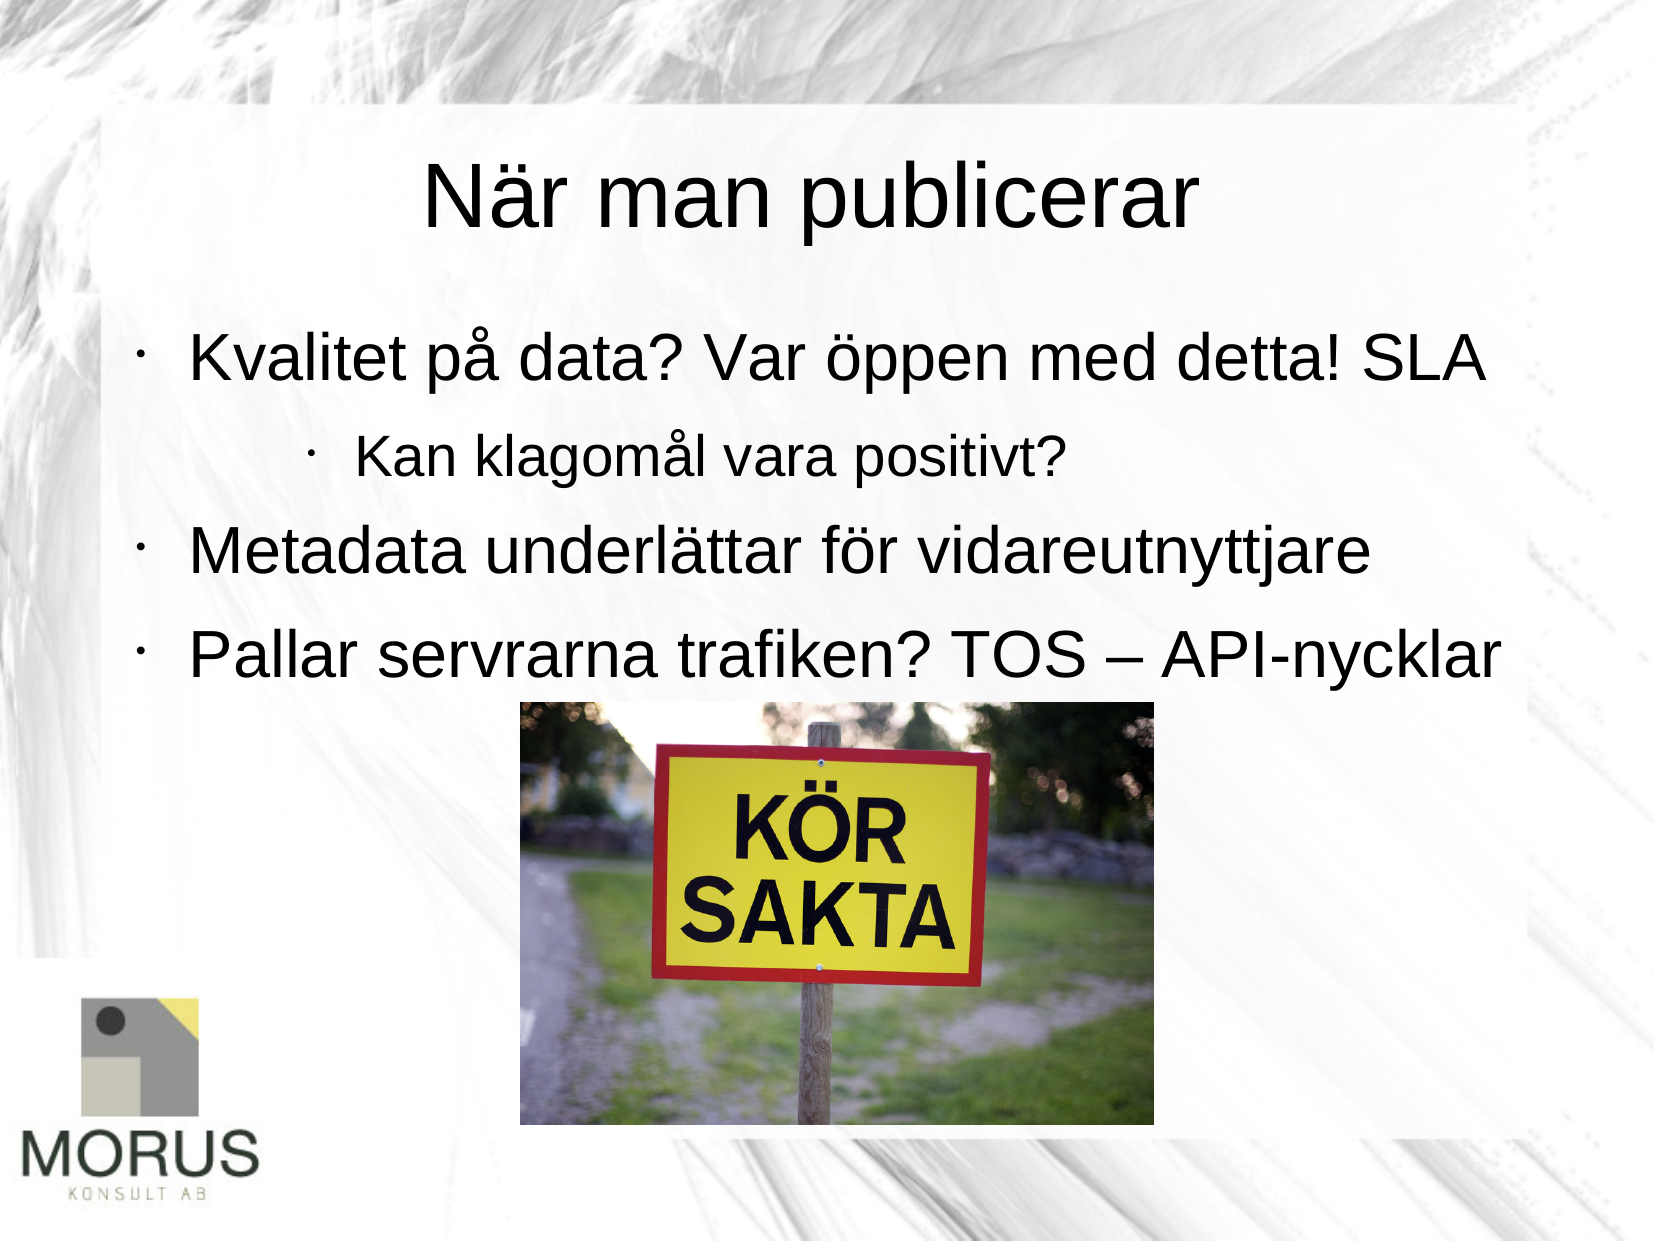

# När man publicerar
Kvalitet på data? Var öppen med detta! SLA
Kan klagomål vara positivt?
Metadata underlättar för vidareutnyttjare
Pallar servrarna trafiken? TOS – API-nycklar